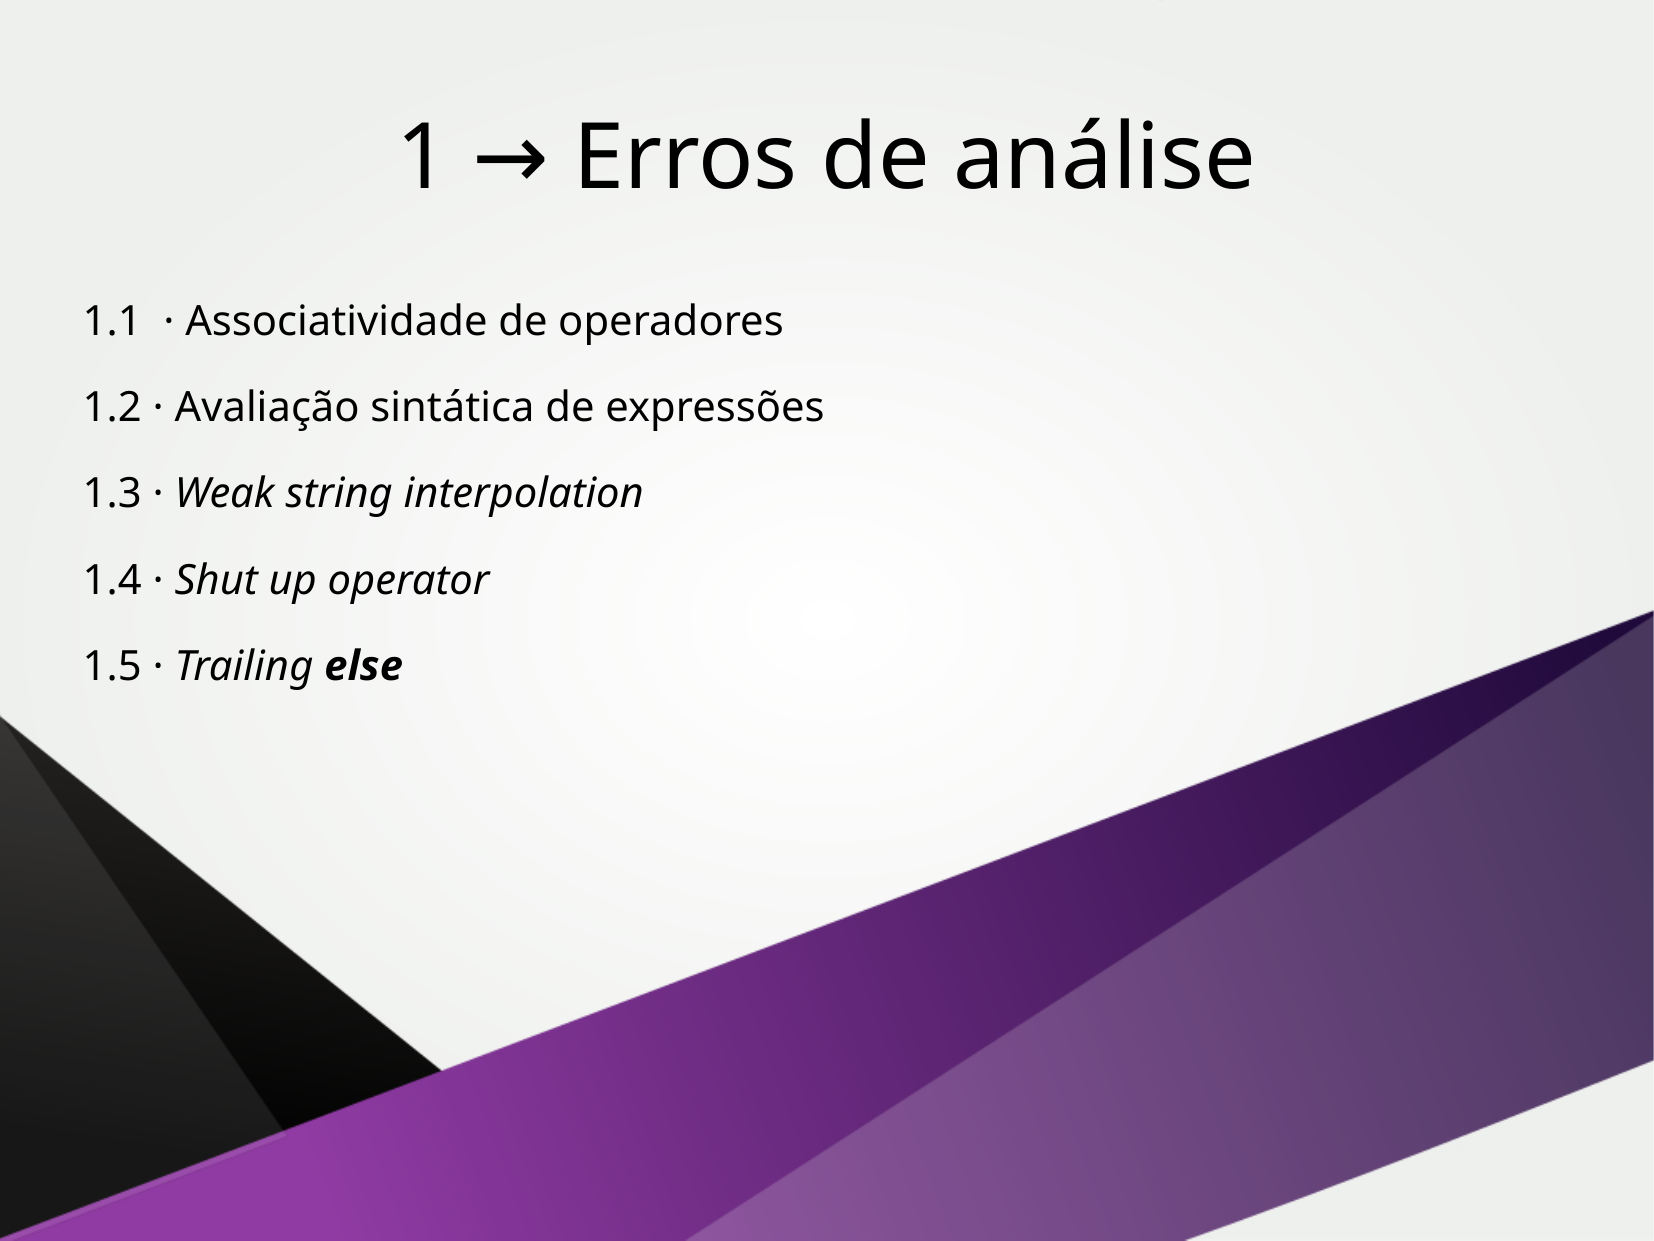

# 1 → Erros de análise
1.1 · Associatividade de operadores
1.2 · Avaliação sintática de expressões
1.3 · Weak string interpolation
1.4 · Shut up operator
1.5 · Trailing else